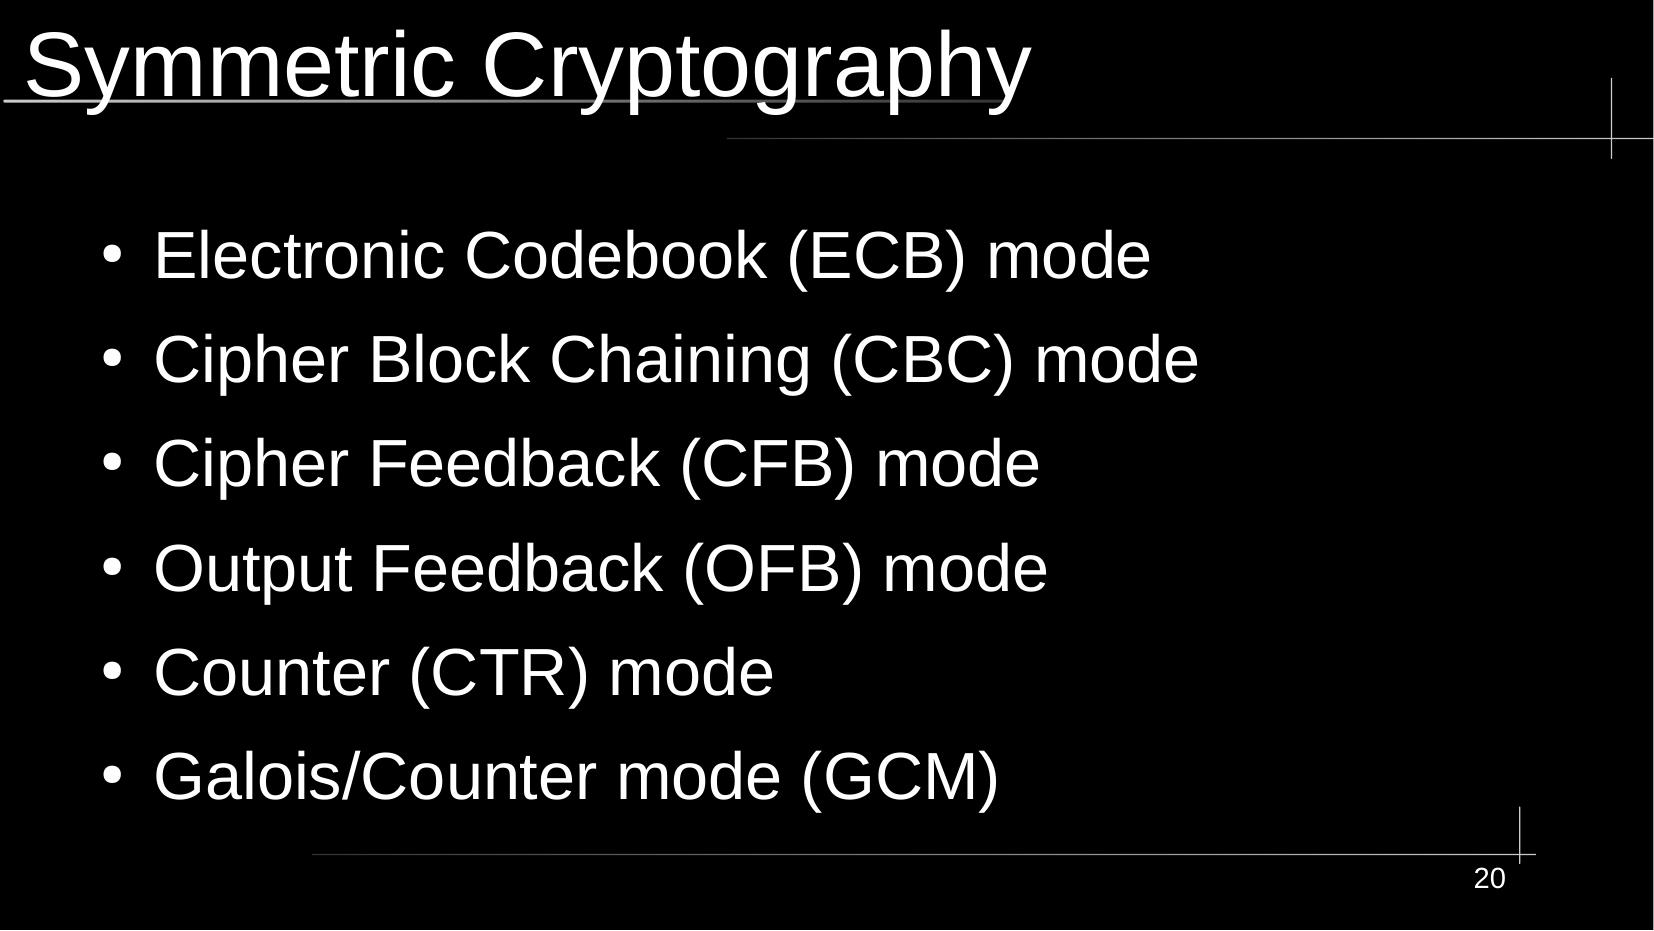

# Symmetric Cryptography
Electronic Codebook (ECB) mode
Cipher Block Chaining (CBC) mode
Cipher Feedback (CFB) mode
Output Feedback (OFB) mode
Counter (CTR) mode
Galois/Counter mode (GCM)
20